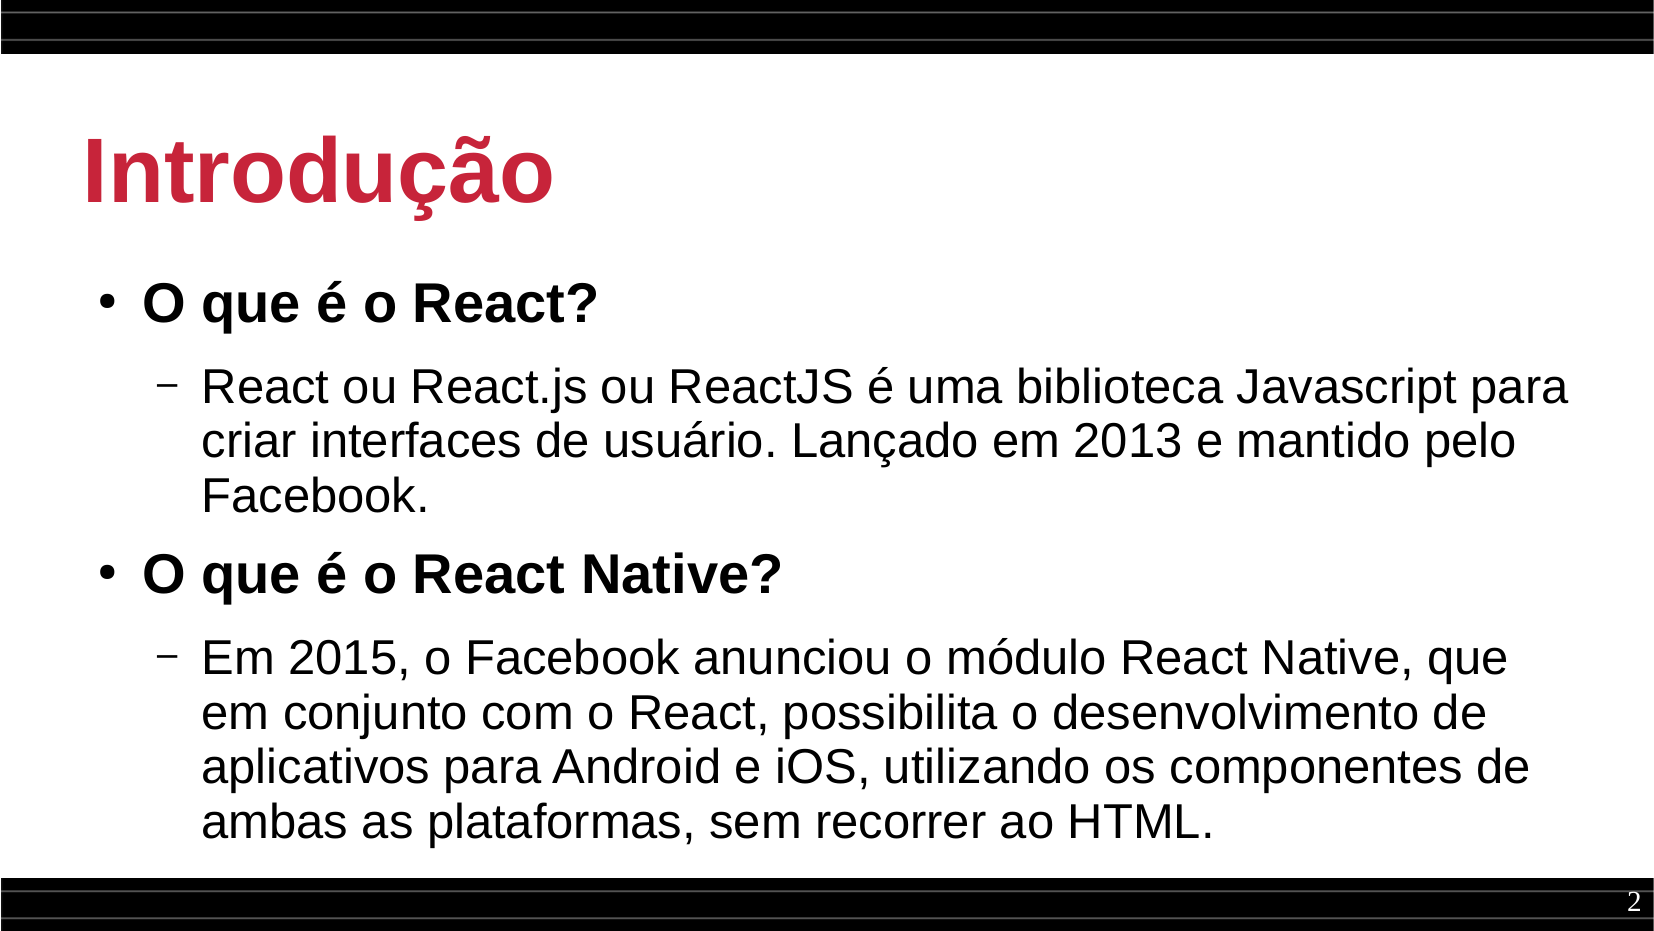

# Introdução
O que é o React?
React ou React.js ou ReactJS é uma biblioteca Javascript para criar interfaces de usuário. Lançado em 2013 e mantido pelo Facebook.
O que é o React Native?
Em 2015, o Facebook anunciou o módulo React Native, que em conjunto com o React, possibilita o desenvolvimento de aplicativos para Android e iOS, utilizando os componentes de ambas as plataformas, sem recorrer ao HTML.